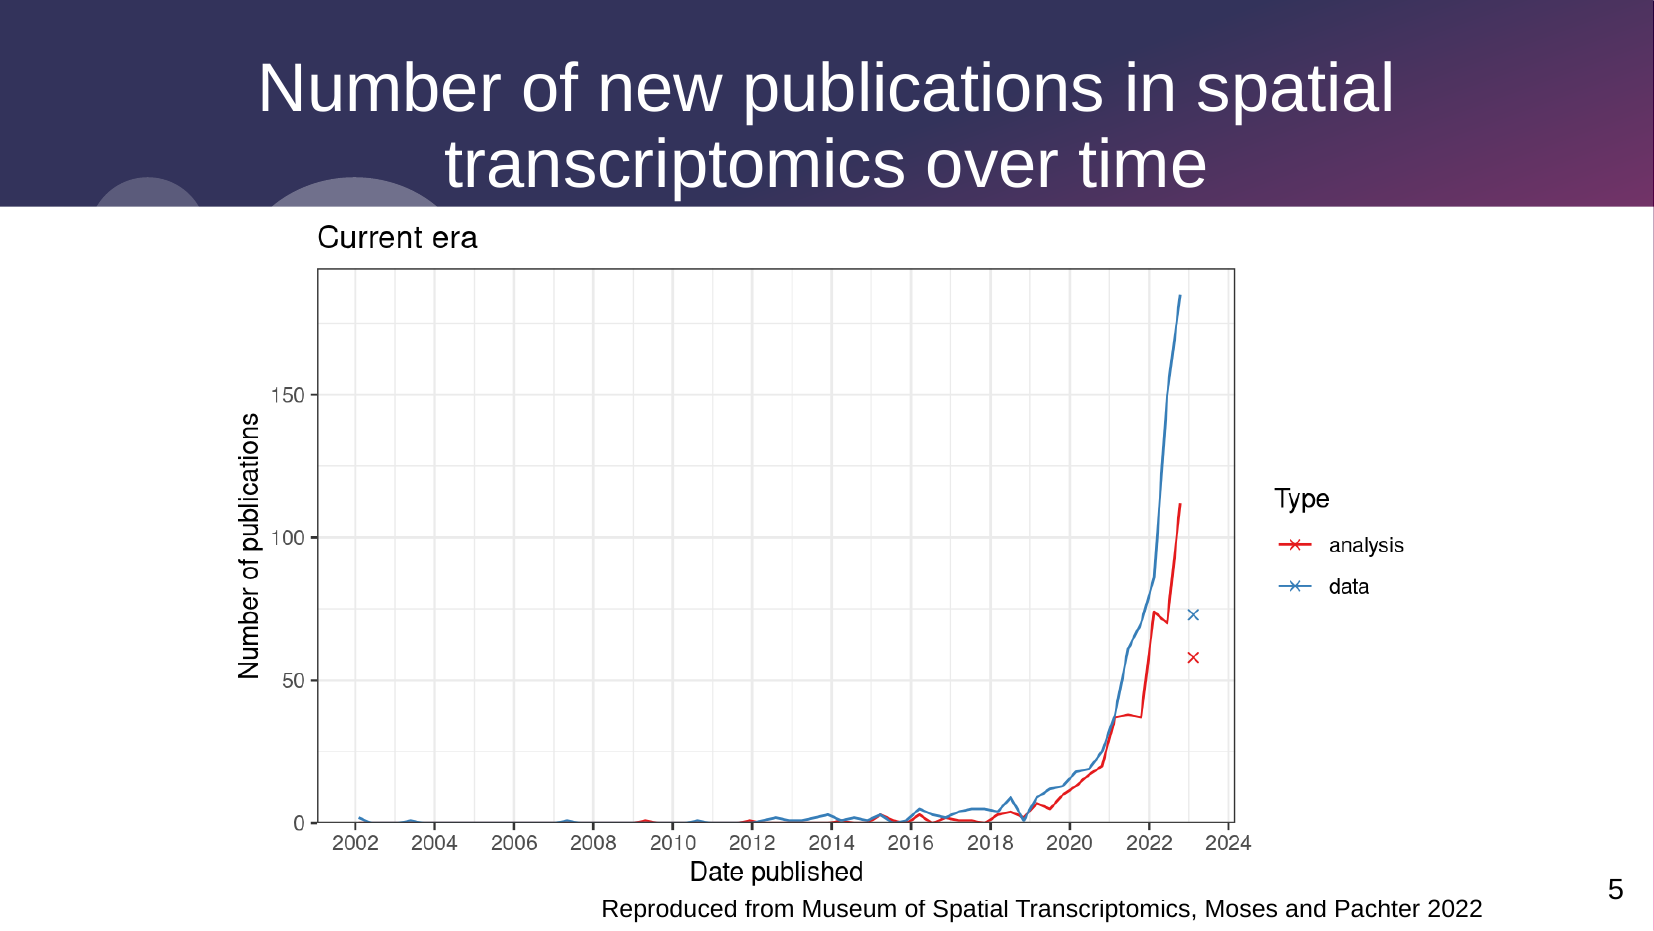

# Number of new publications in spatial transcriptomics over time
Reproduced from Museum of Spatial Transcriptomics, Moses and Pachter 2022